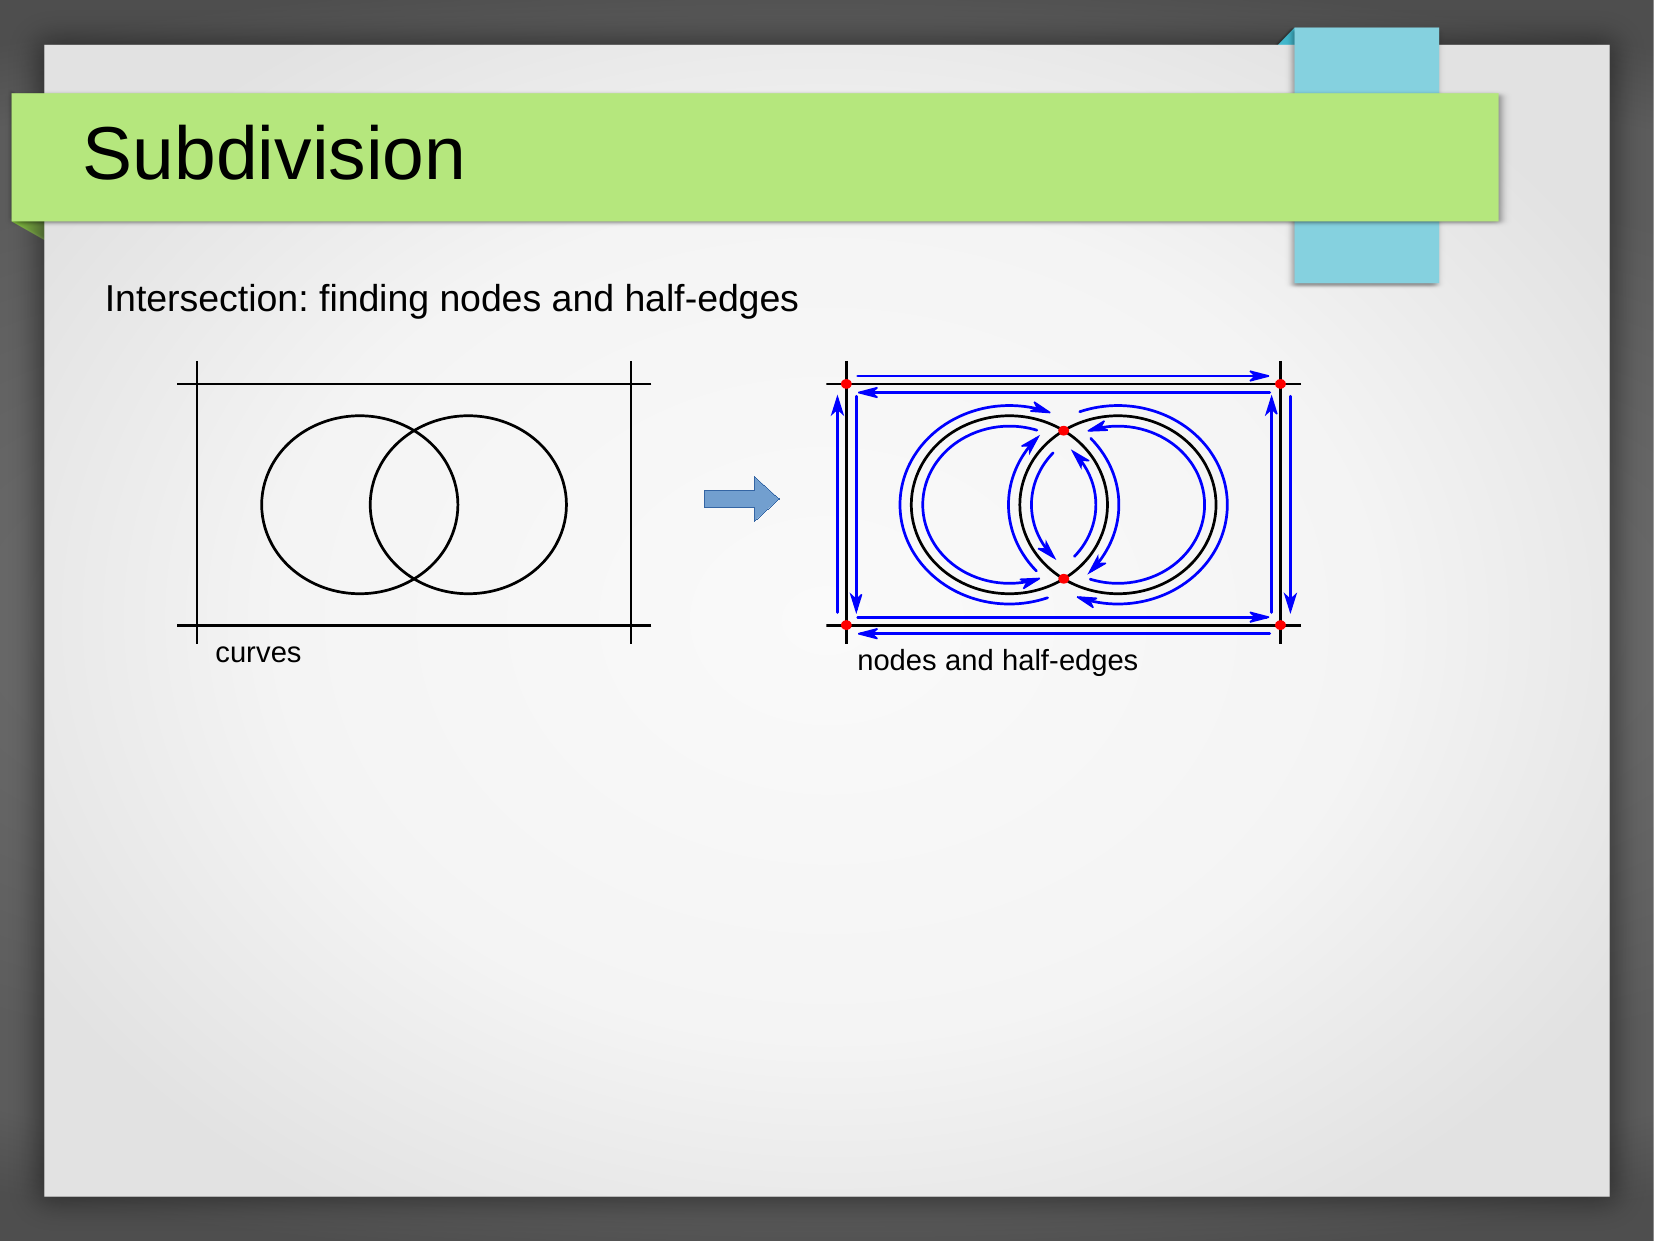

# Subdivision
Intersection: finding nodes and half-edges
curves
nodes and half-edges